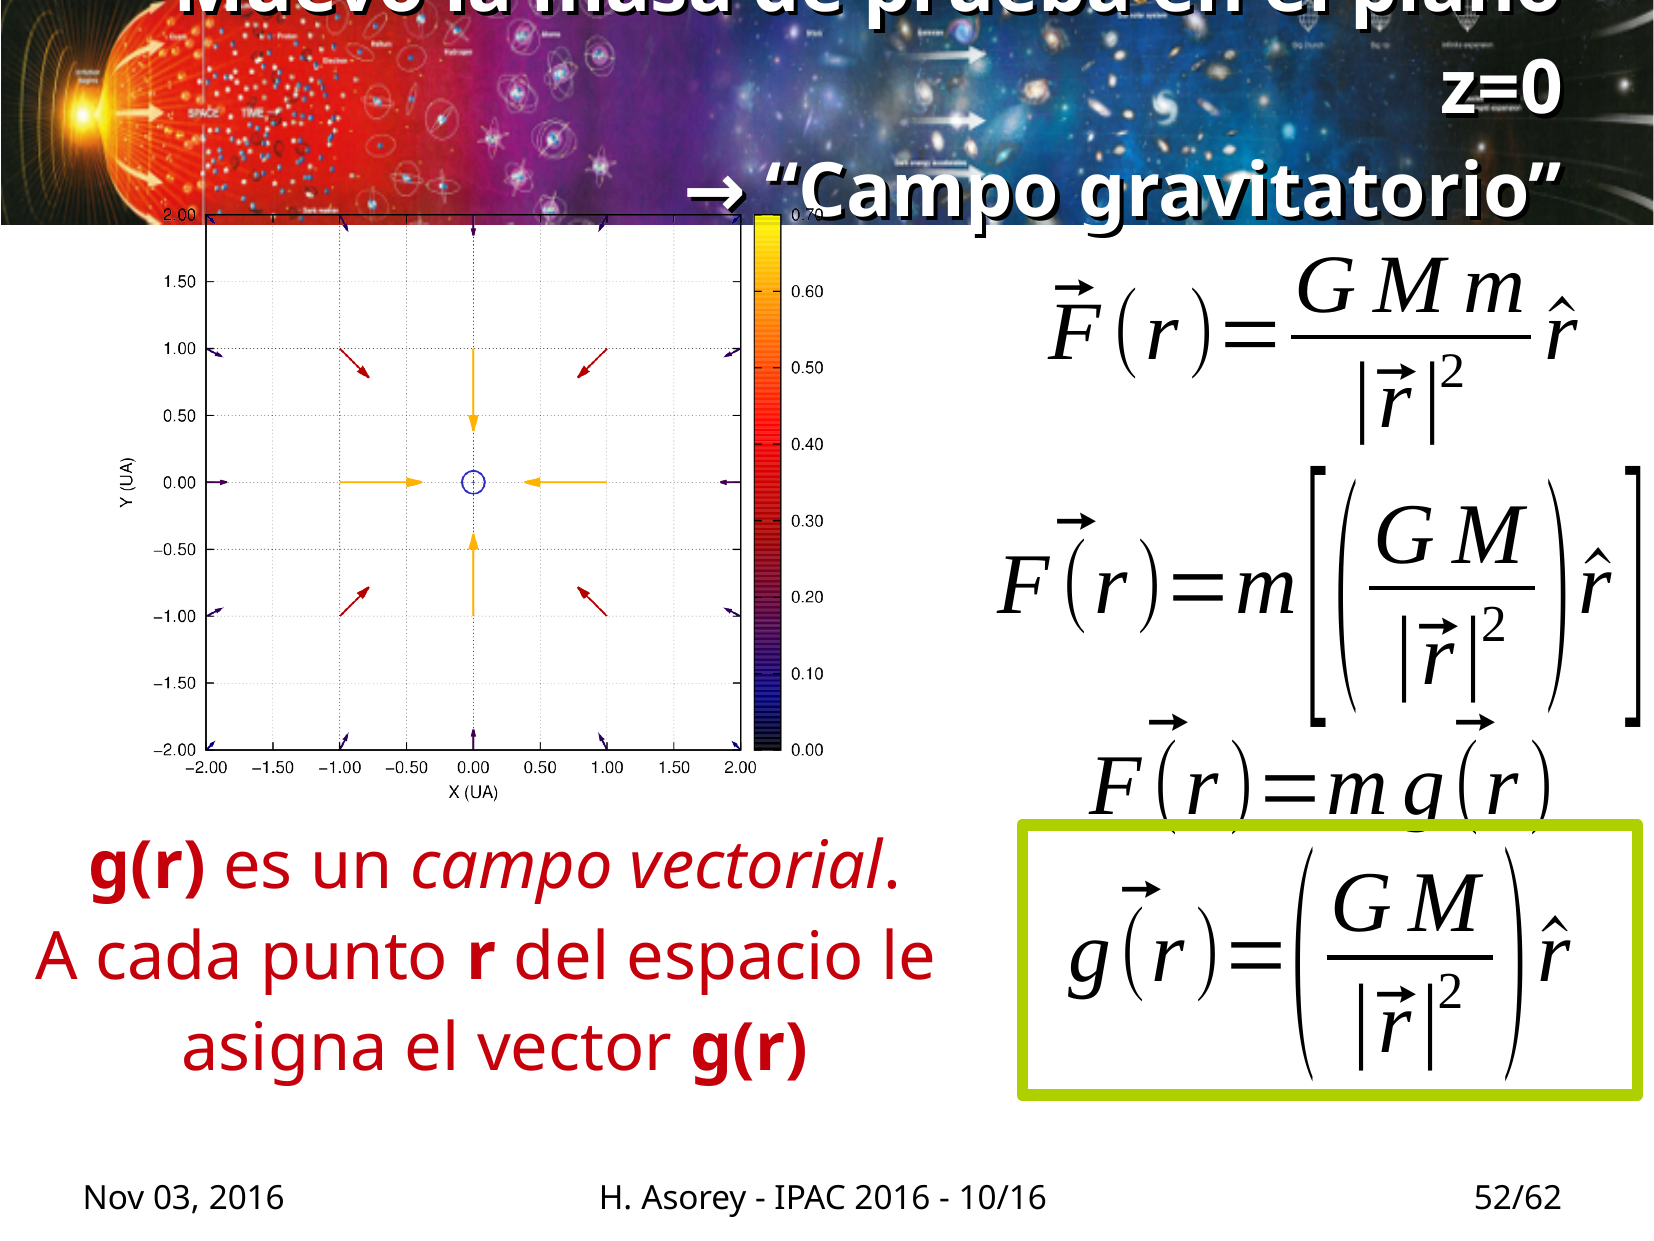

# Muevo la masa de prueba en el plano z=0 → “Campo gravitatorio”
g(r) es un campo vectorial.
A cada punto r del espacio le
asigna el vector g(r)
Nov 03, 2016
H. Asorey - IPAC 2016 - 10/16
52